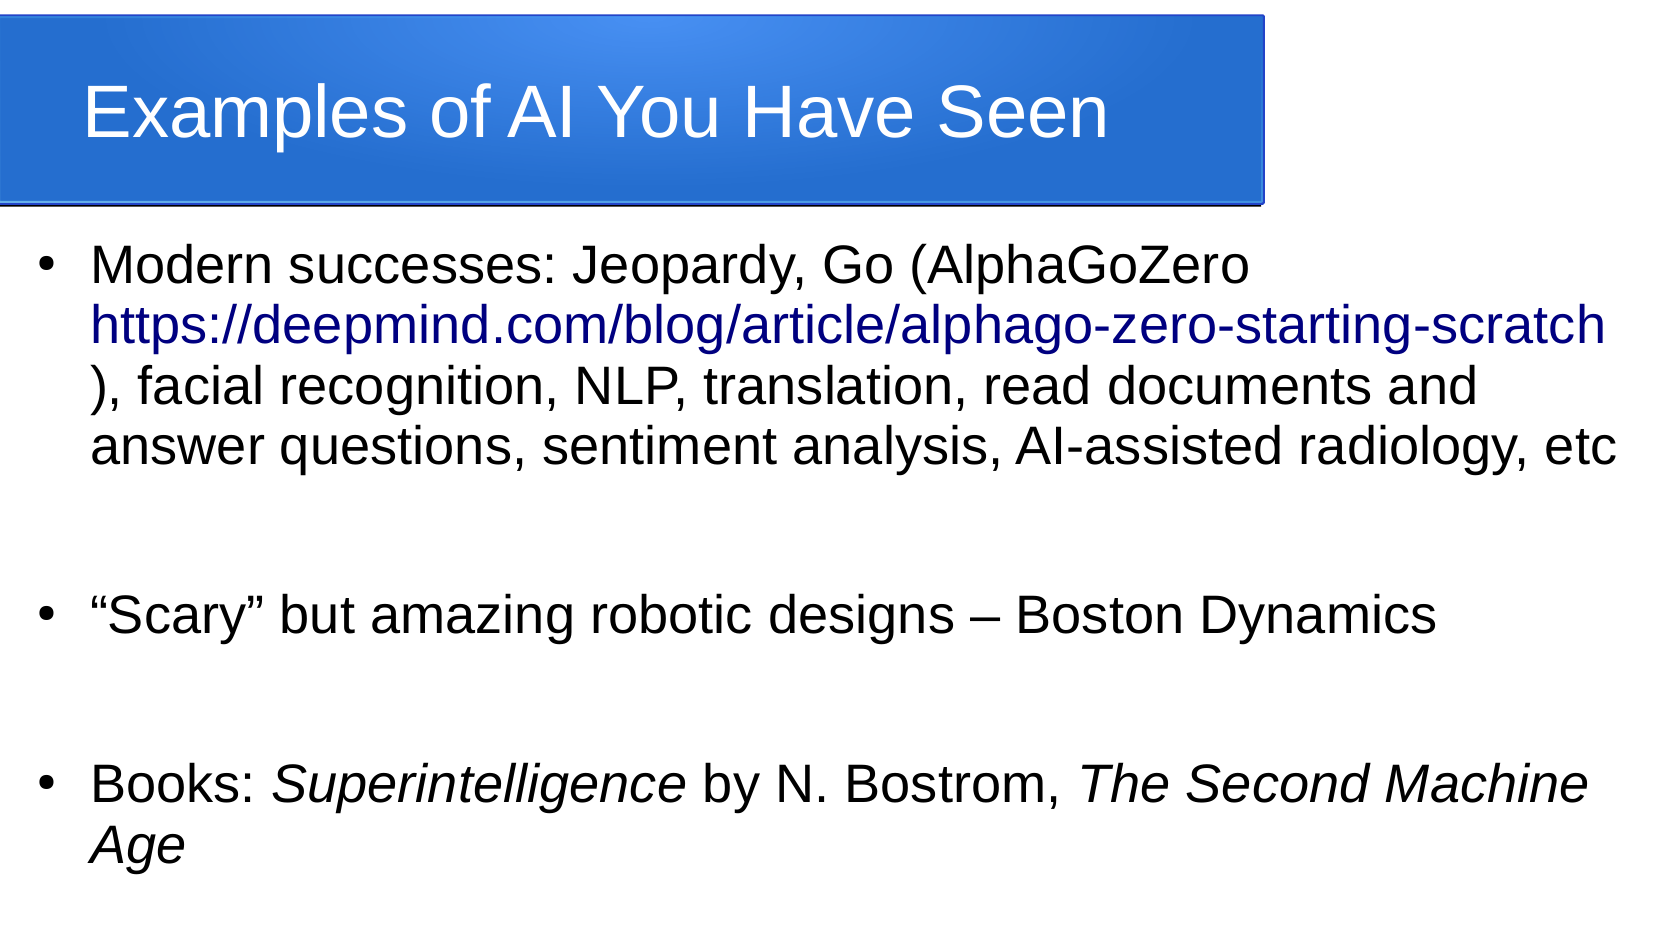

# Examples of AI You Have Seen
Modern successes: Jeopardy, Go (AlphaGoZero https://deepmind.com/blog/article/alphago-zero-starting-scratch), facial recognition, NLP, translation, read documents and answer questions, sentiment analysis, AI-assisted radiology, etc
“Scary” but amazing robotic designs – Boston Dynamics
Books: Superintelligence by N. Bostrom, The Second Machine Age